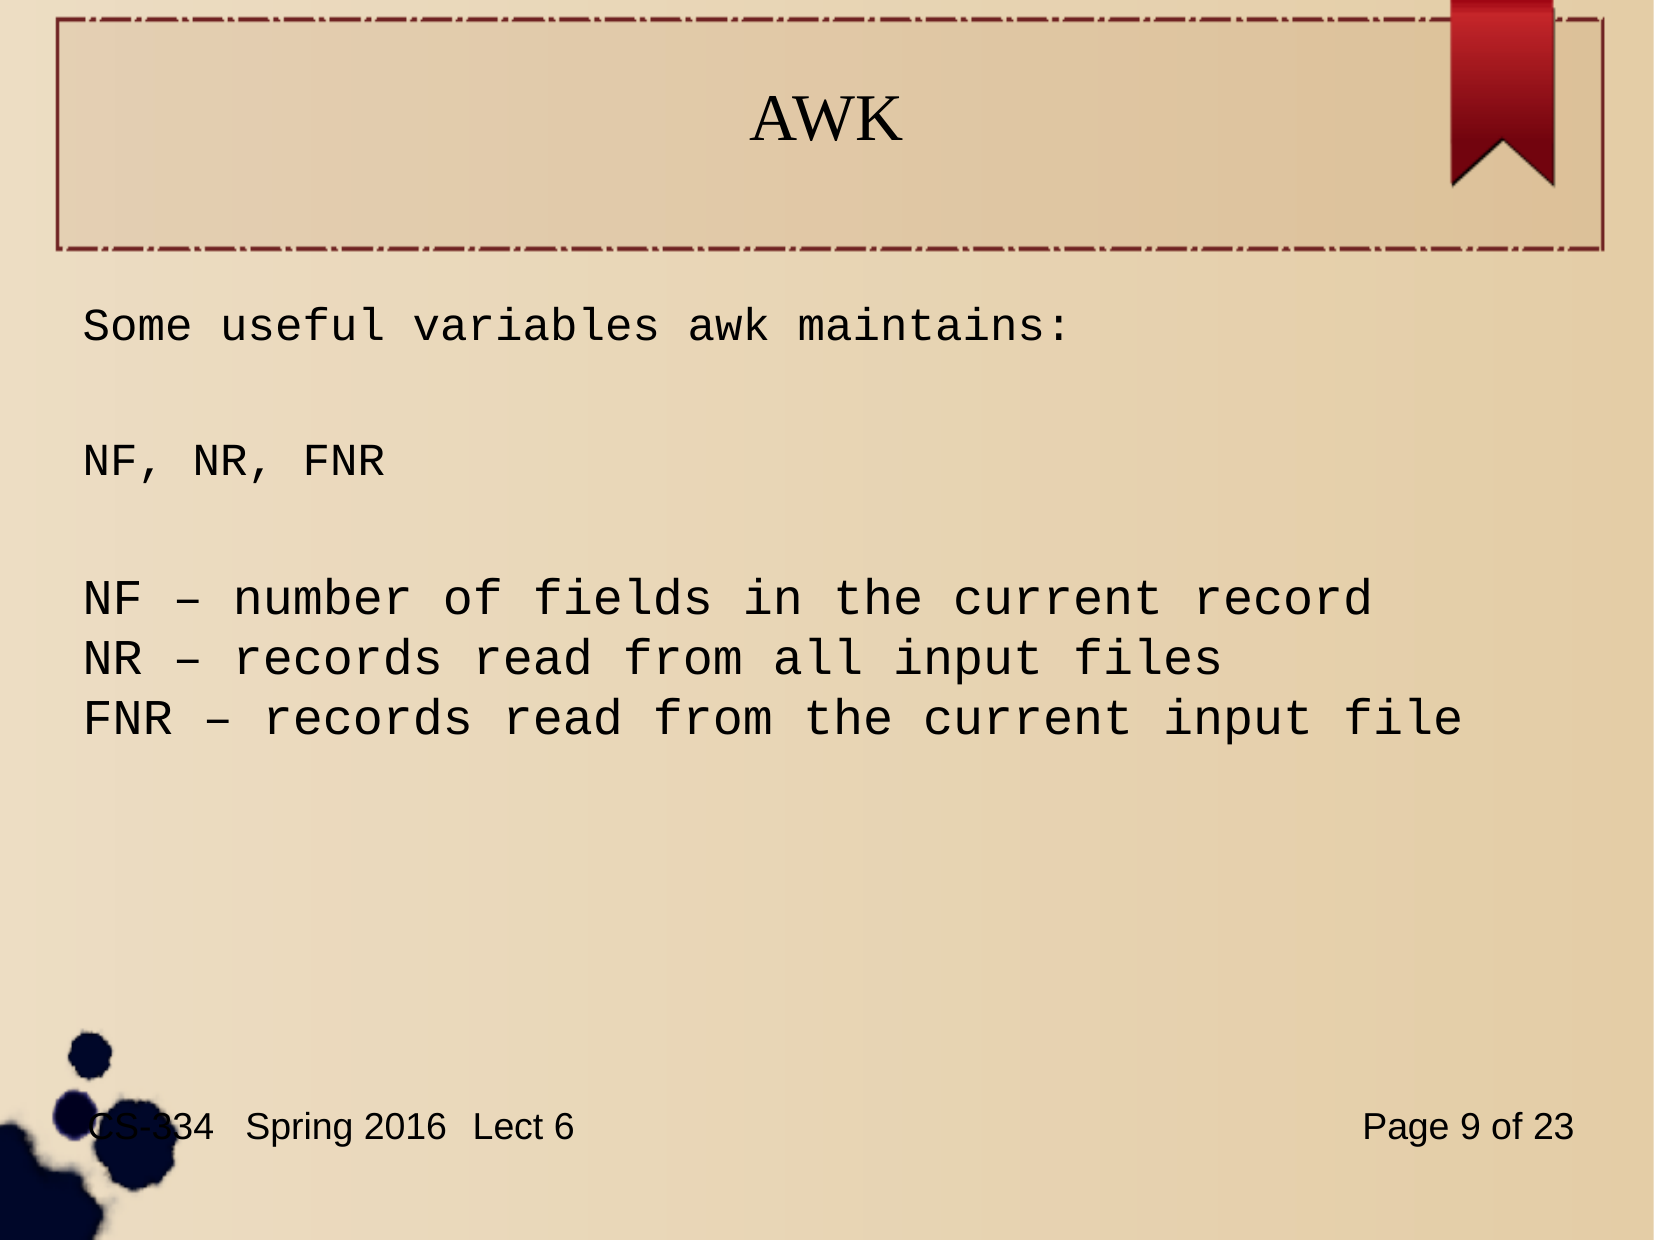

AWK
Some useful variables awk maintains:
NF, NR, FNR
NF – number of fields in the current record
NR – records read from all input files
FNR – records read from the current input file
CS-334 Spring 2016	 Lect 6											Page of 23